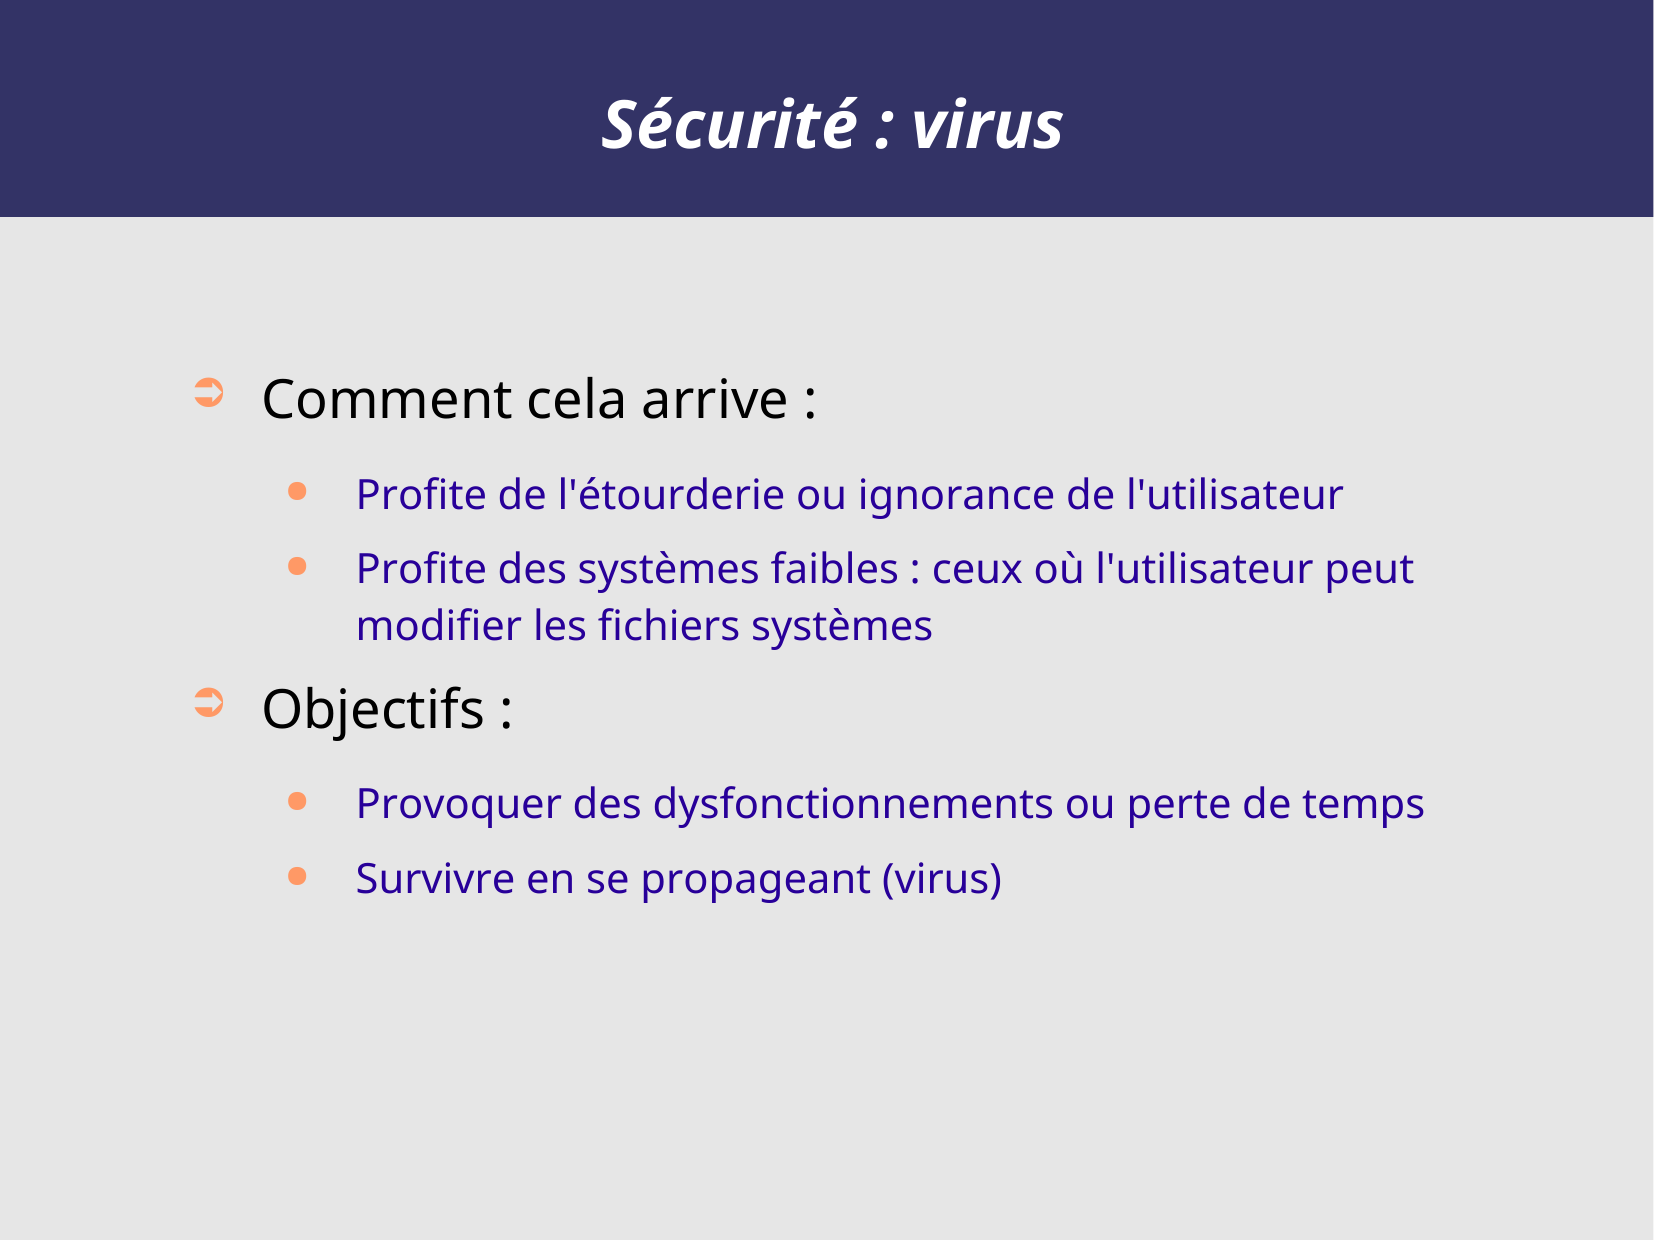

# Sécurité : virus
Comment cela arrive :
Profite de l'étourderie ou ignorance de l'utilisateur
Profite des systèmes faibles : ceux où l'utilisateur peut modifier les fichiers systèmes
Objectifs :
Provoquer des dysfonctionnements ou perte de temps
Survivre en se propageant (virus)